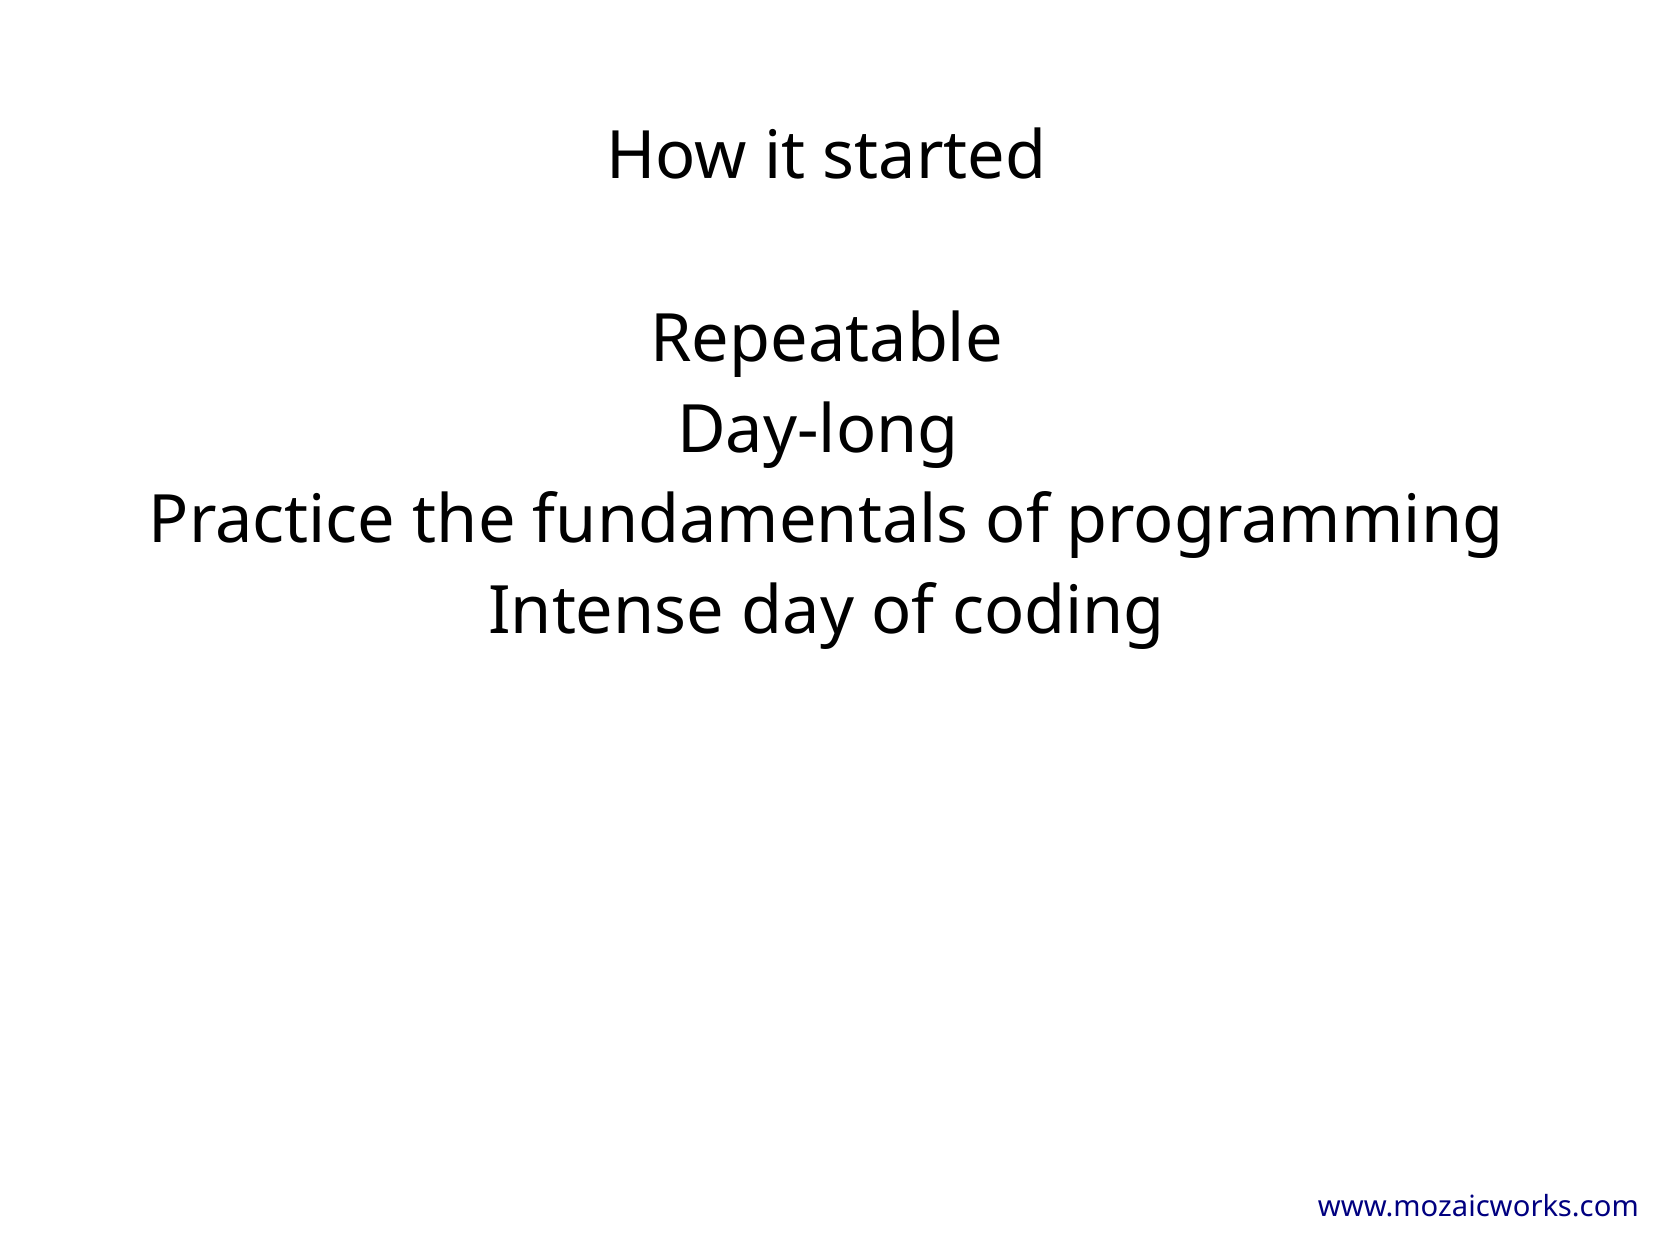

# How it started
Repeatable
Day-long
Practice the fundamentals of programming
Intense day of coding
www.mozaicworks.com